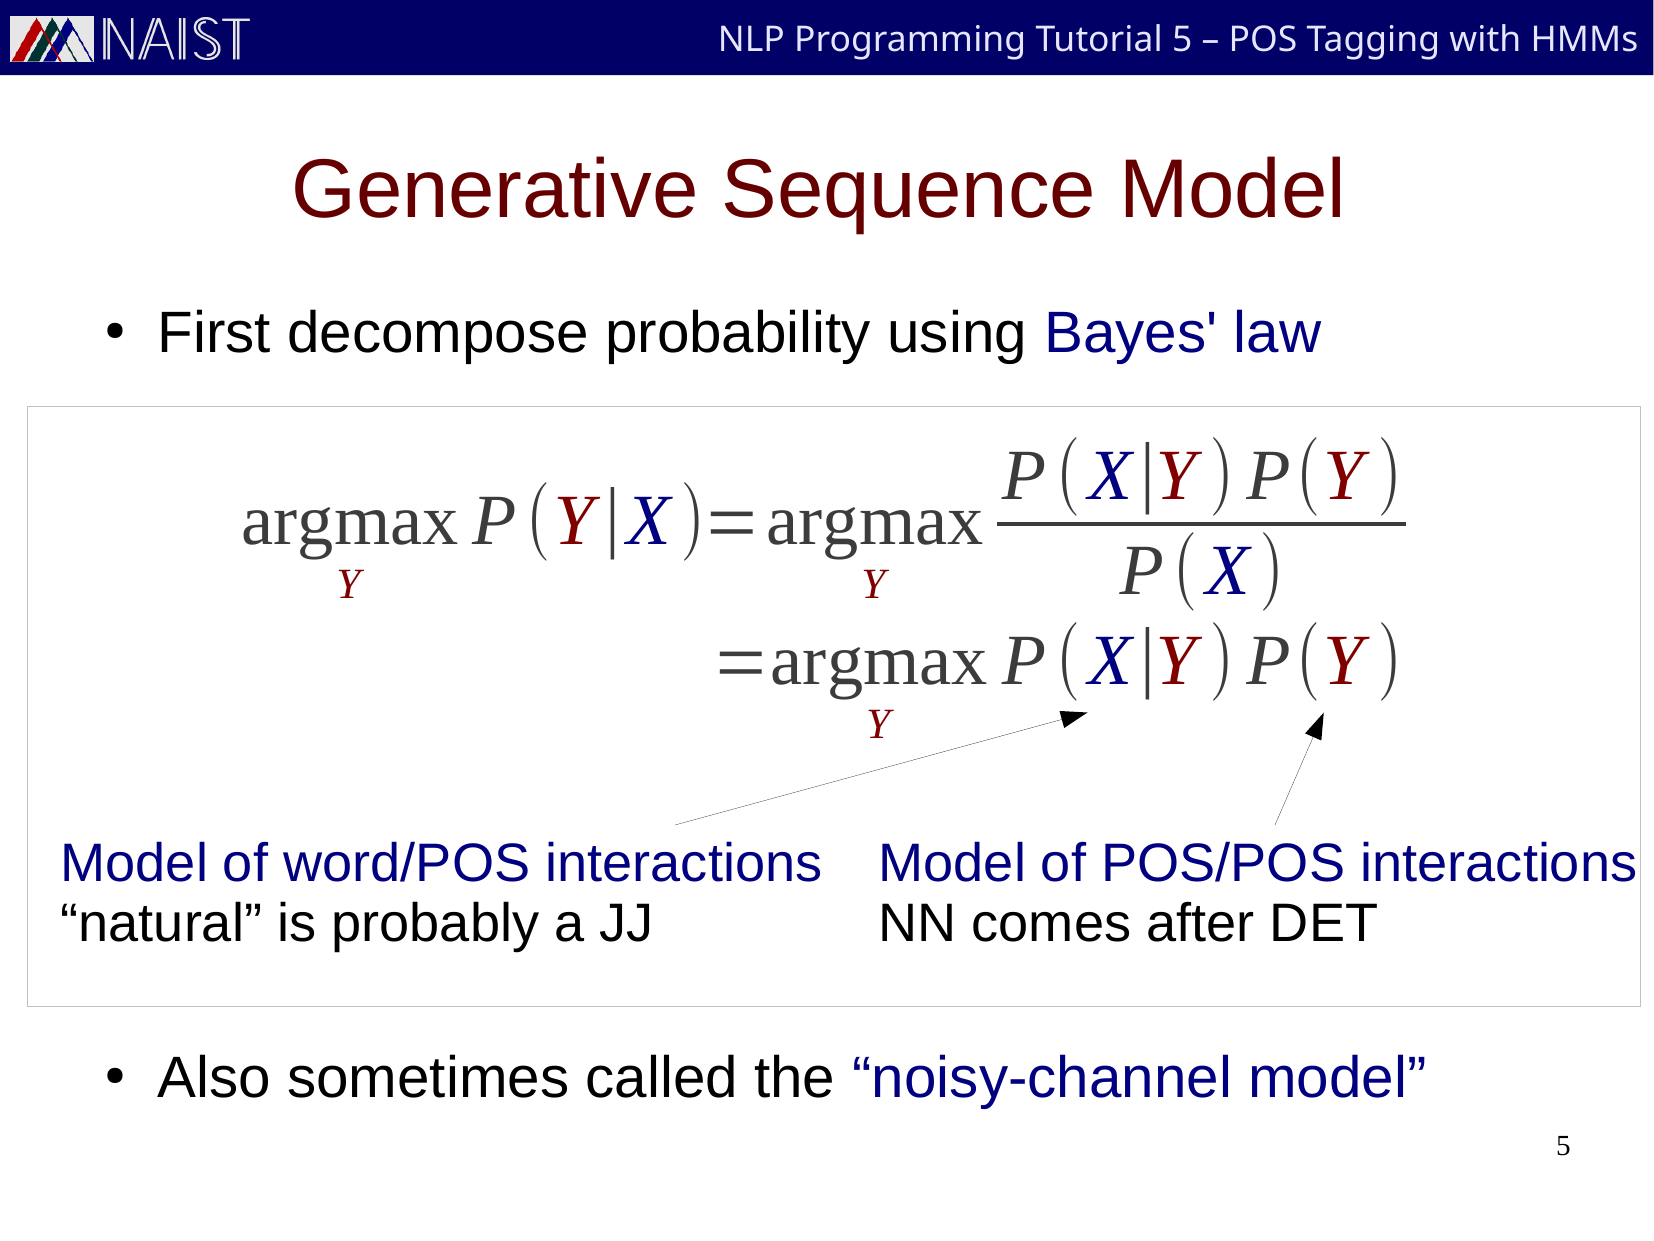

# Generative Sequence Model
First decompose probability using Bayes' law
Also sometimes called the “noisy-channel model”
Model of POS/POS interactions
NN comes after DET
Model of word/POS interactions
“natural” is probably a JJ
5